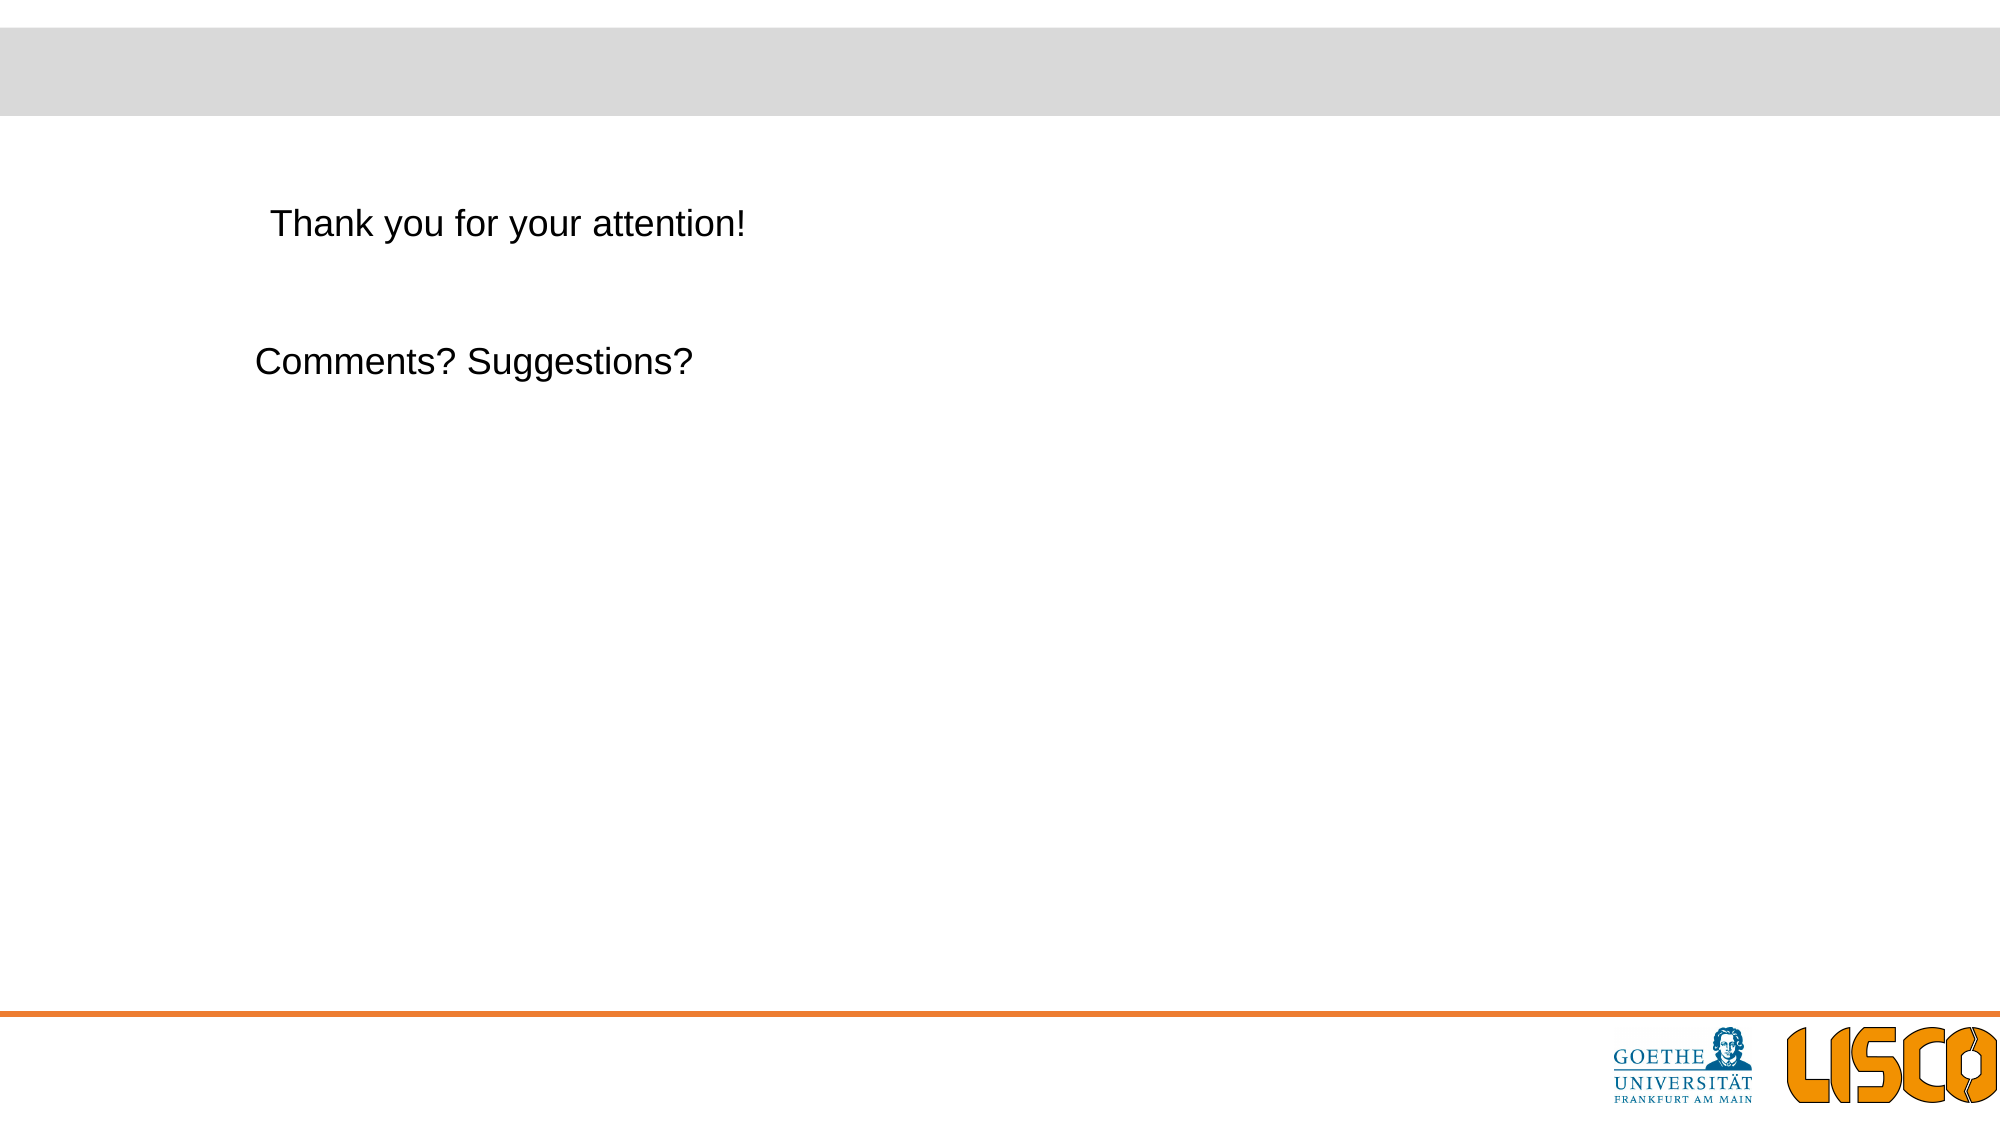

Thank you for your attention!
Comments? Suggestions?